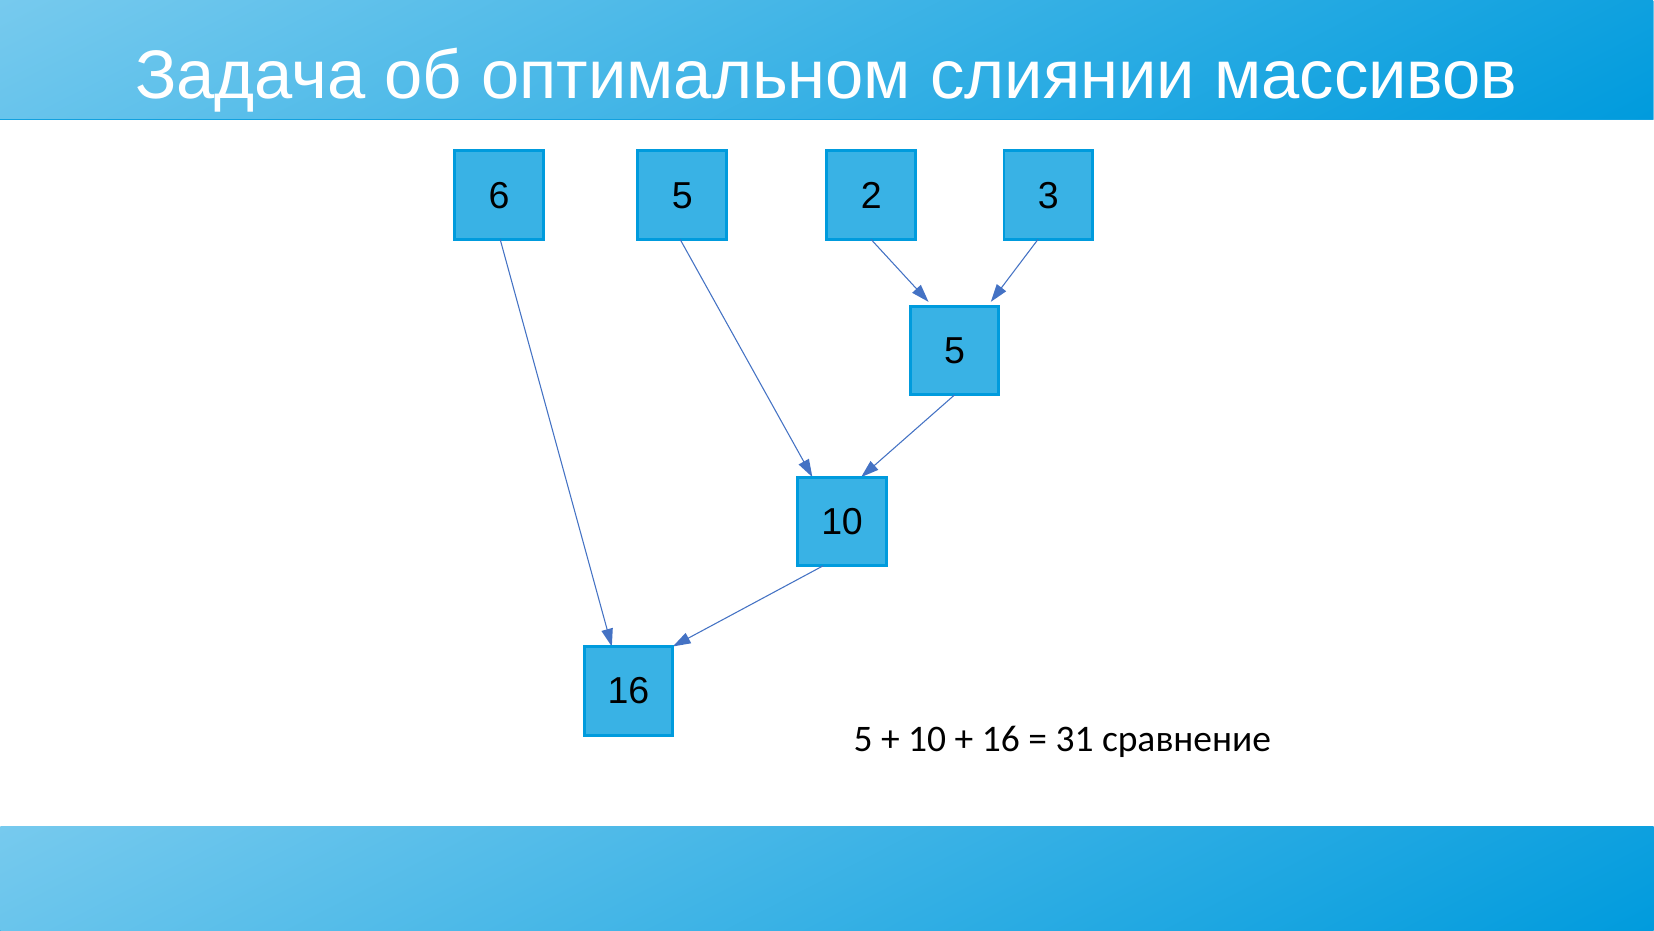

Задача об оптимальном слиянии массивов
6
5
2
3
5
10
16
5 + 10 + 16 = 31 сравнение